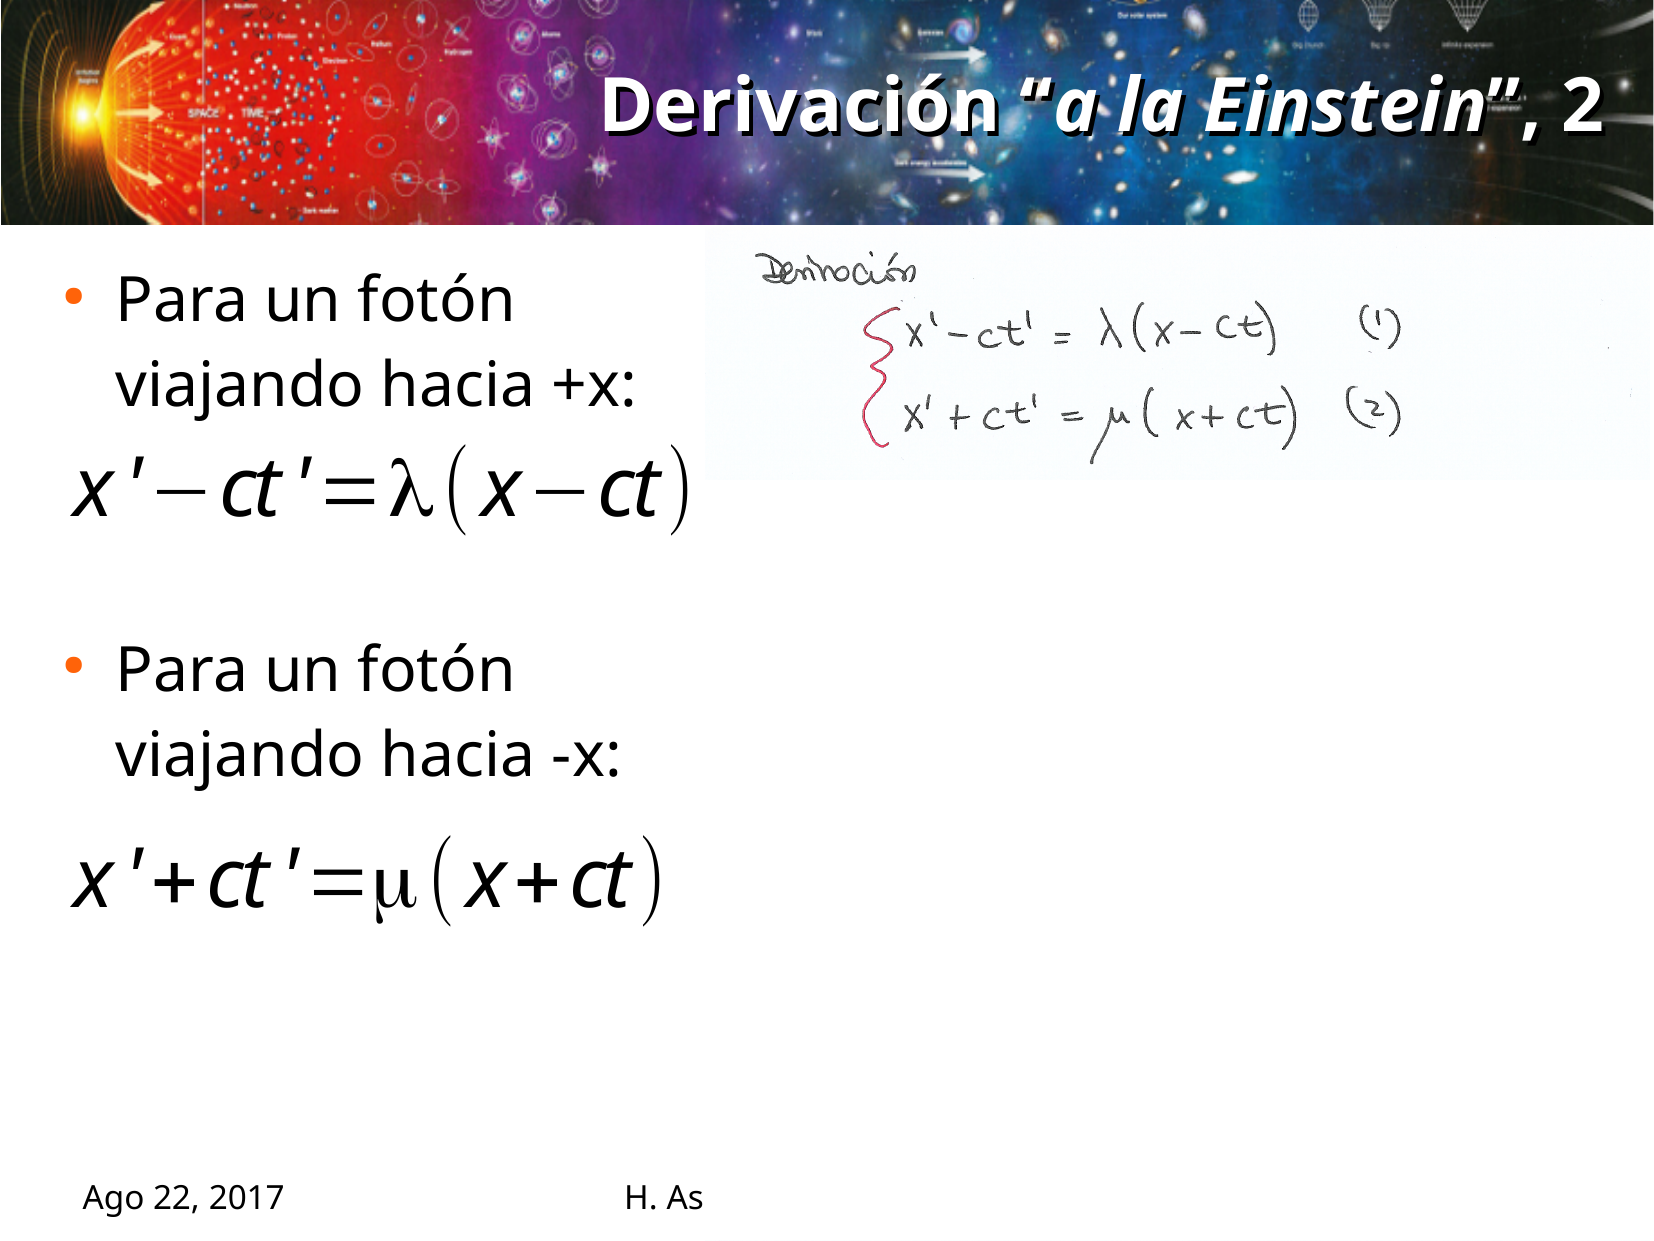

# Derivación “a la Einstein”, 2
Para un fotón viajando hacia +x:
Para un fotón viajando hacia -x:
Ago 22, 2017
H. Asorey - IPAC 2017 - 03
5